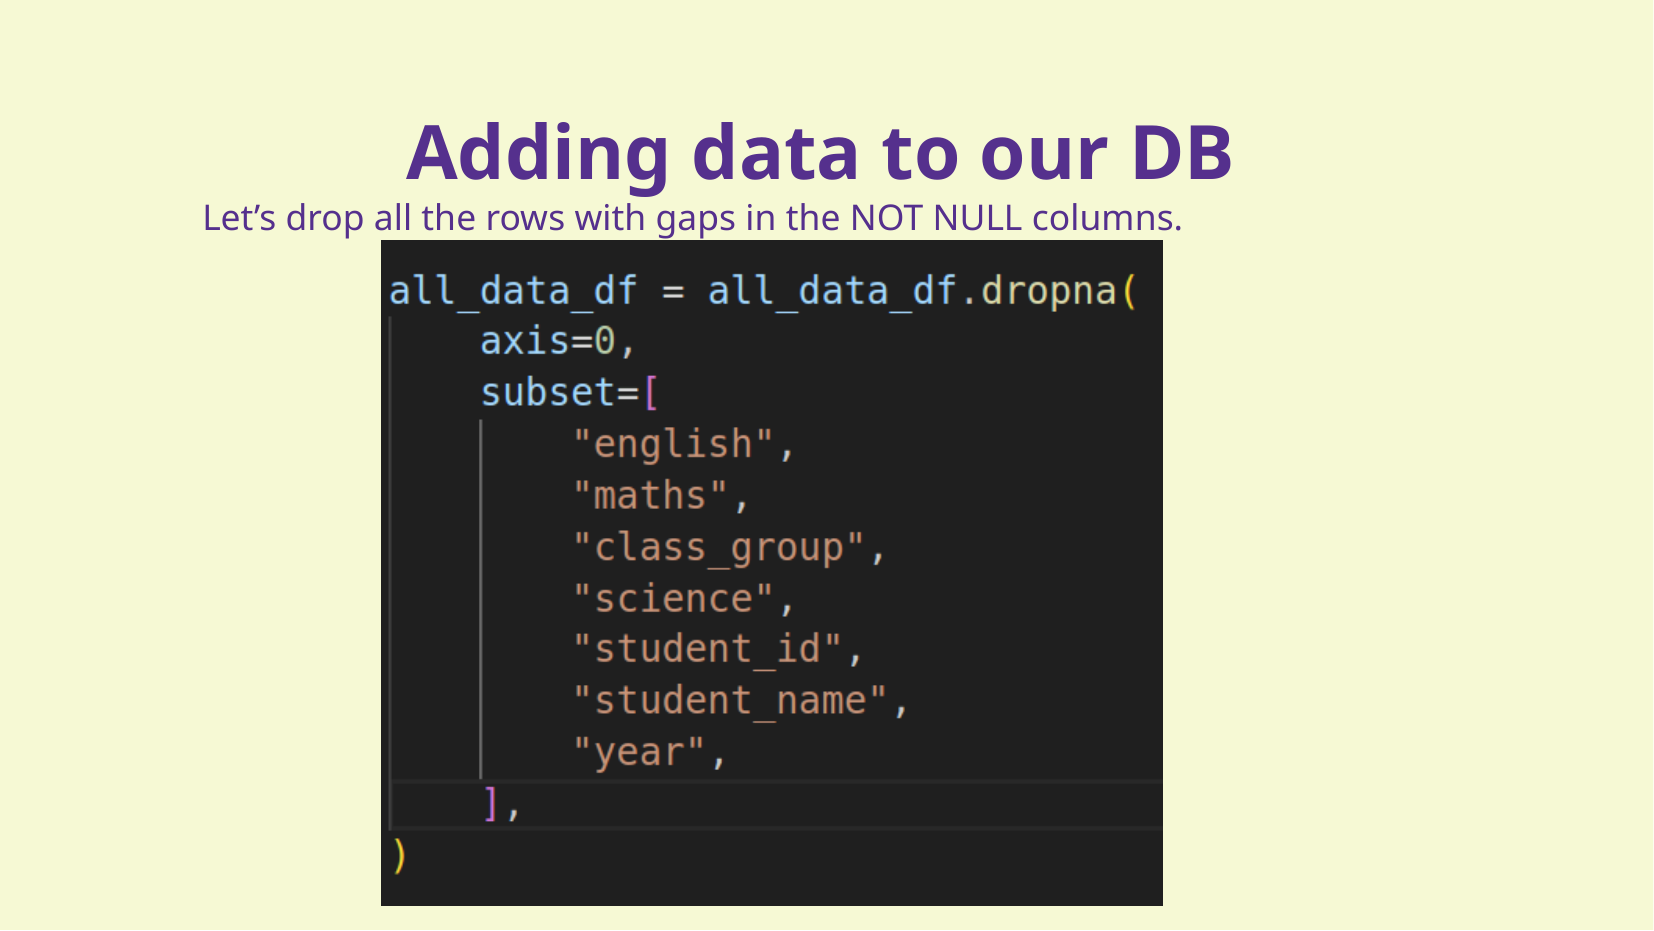

# Adding data to our DB
Let’s drop all the rows with gaps in the NOT NULL columns.